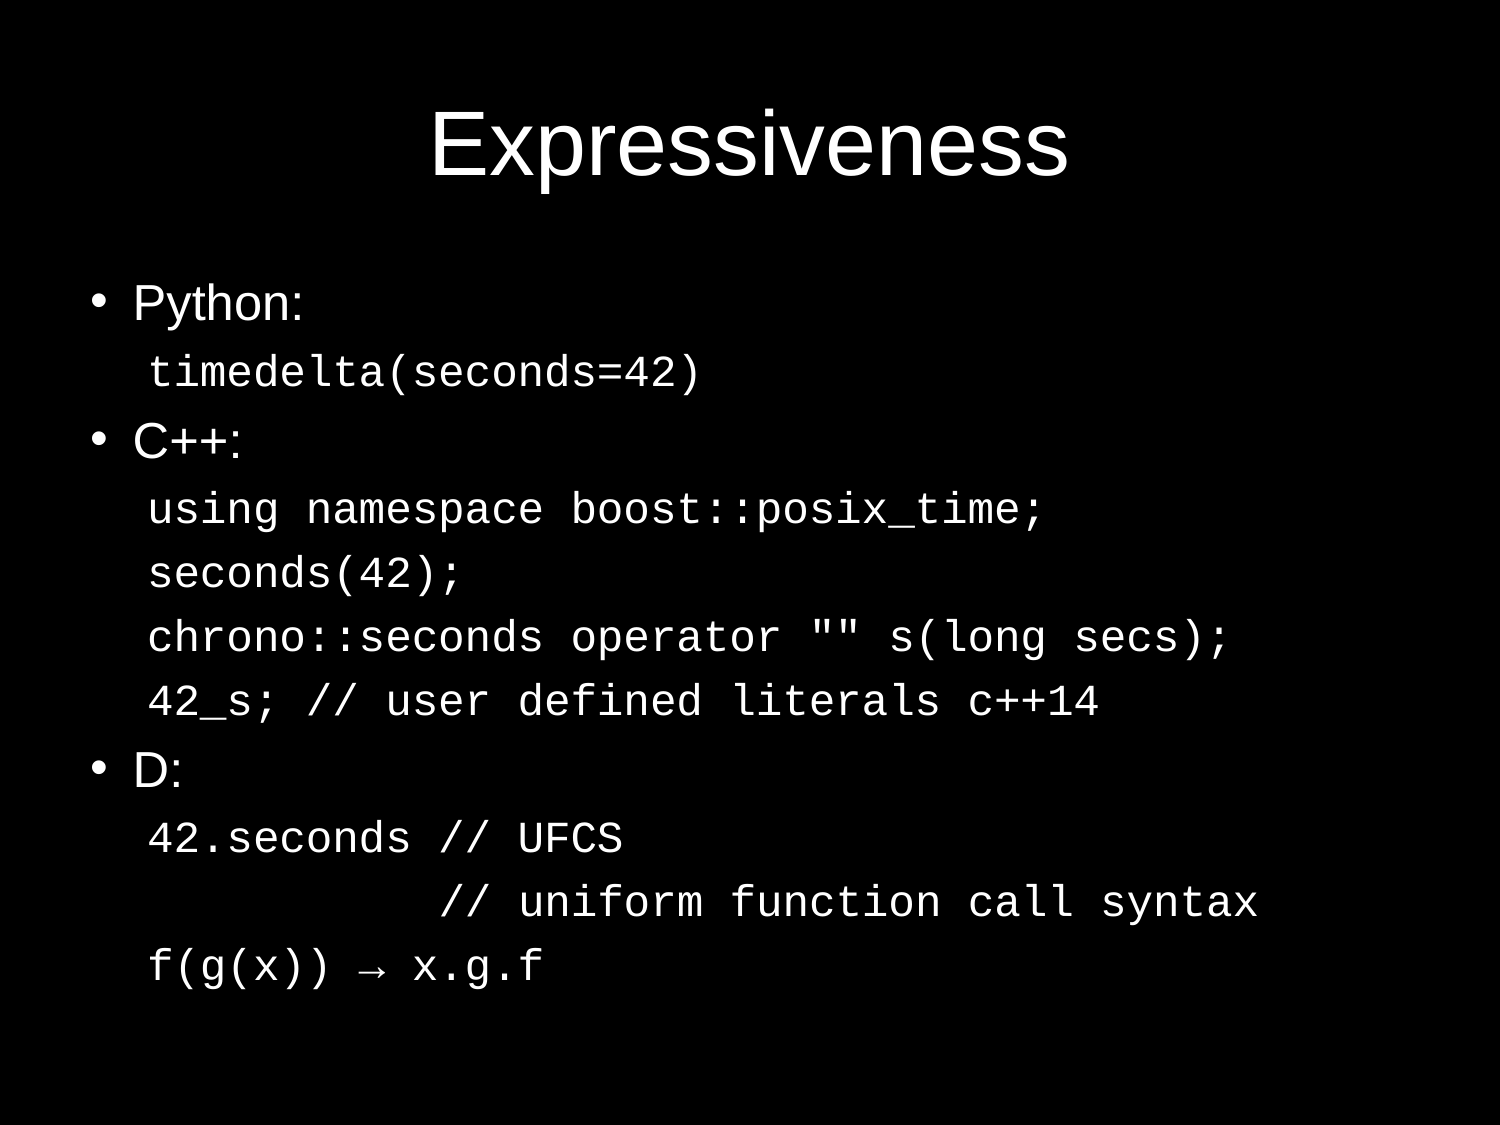

# Expressiveness
Python:
timedelta(seconds=42)
C++:
using namespace boost::posix_time;
seconds(42);
chrono::seconds operator "" s(long secs);
42_s; // user defined literals c++14
D:
42.seconds // UFCS
 // uniform function call syntax
f(g(x)) → x.g.f